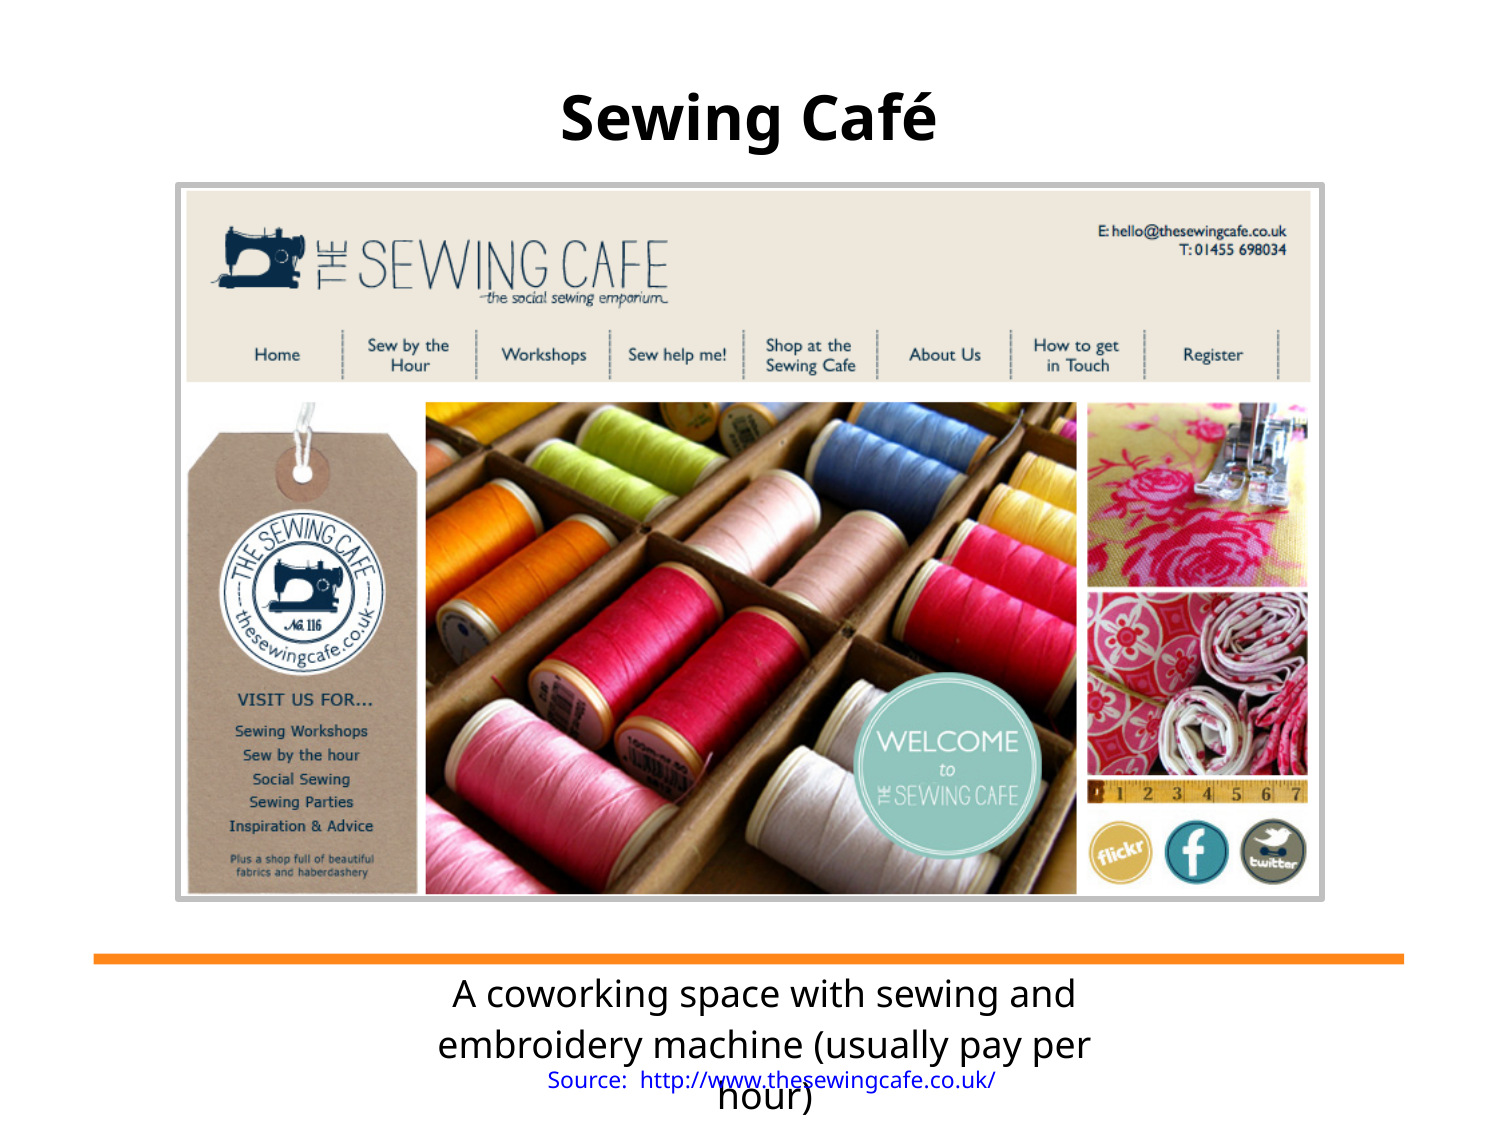

# Sewing Café
A coworking space with sewing and embroidery machine (usually pay per hour)
Source: http://www.thesewingcafe.co.uk/